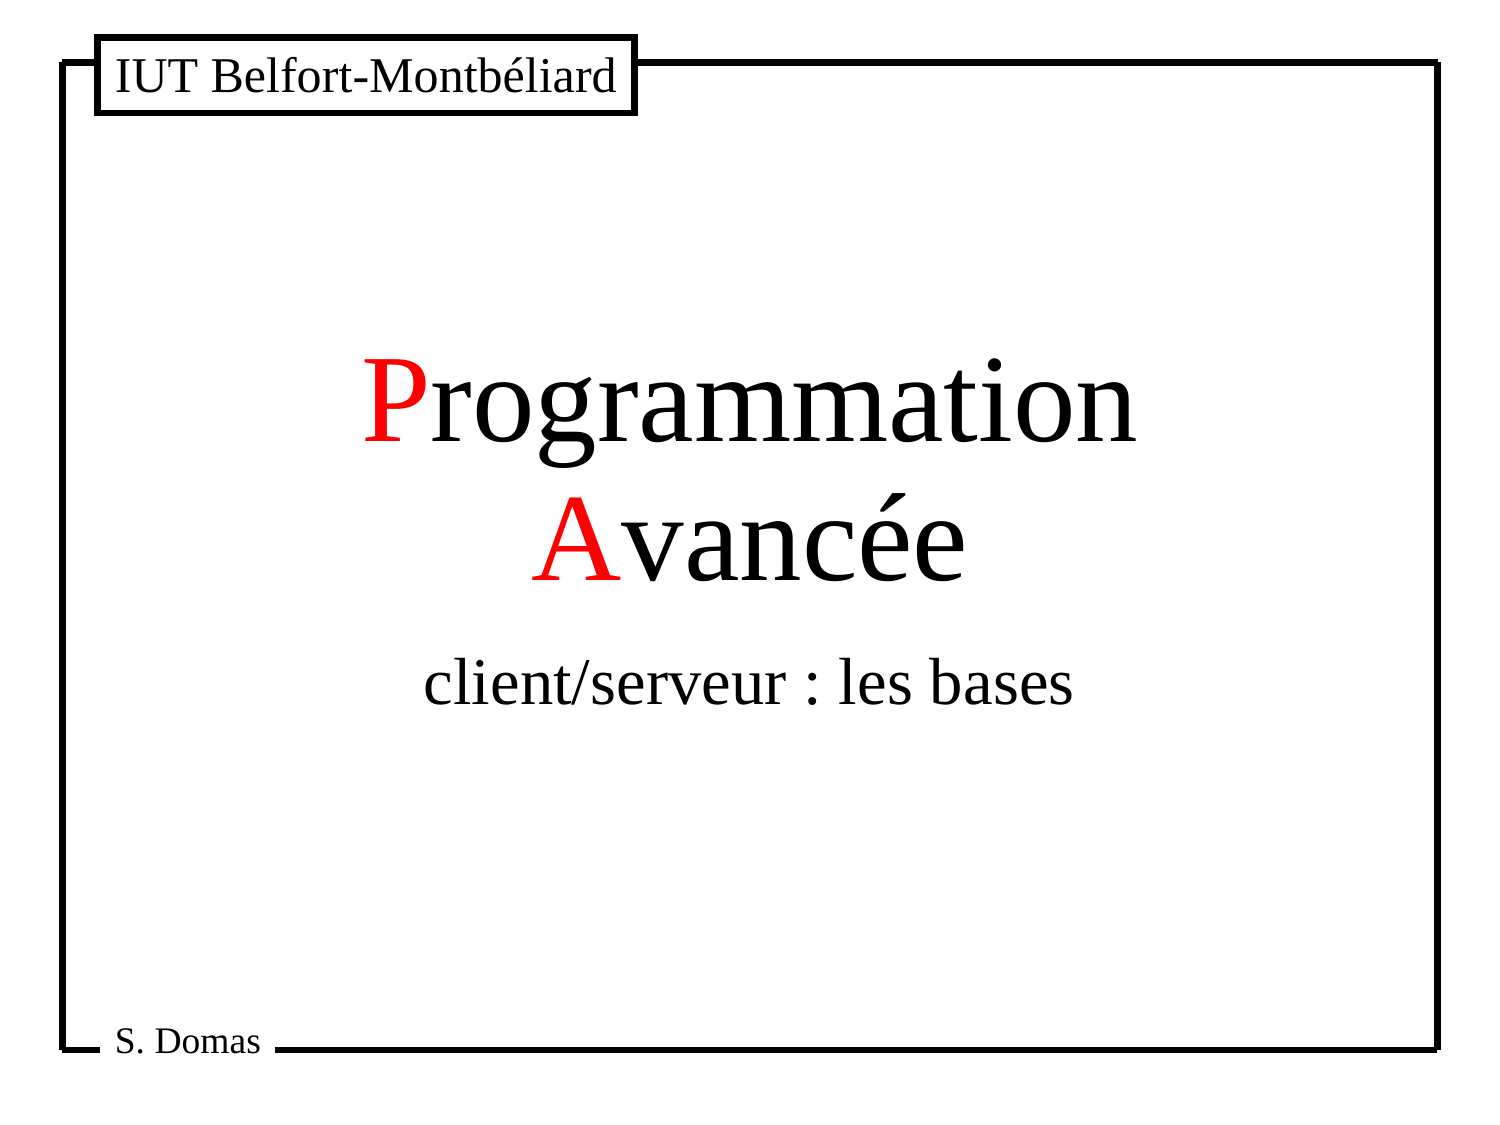

IUT Belfort-Montbéliard
# Programmation Avancée
client/serveur : les bases
S. Domas